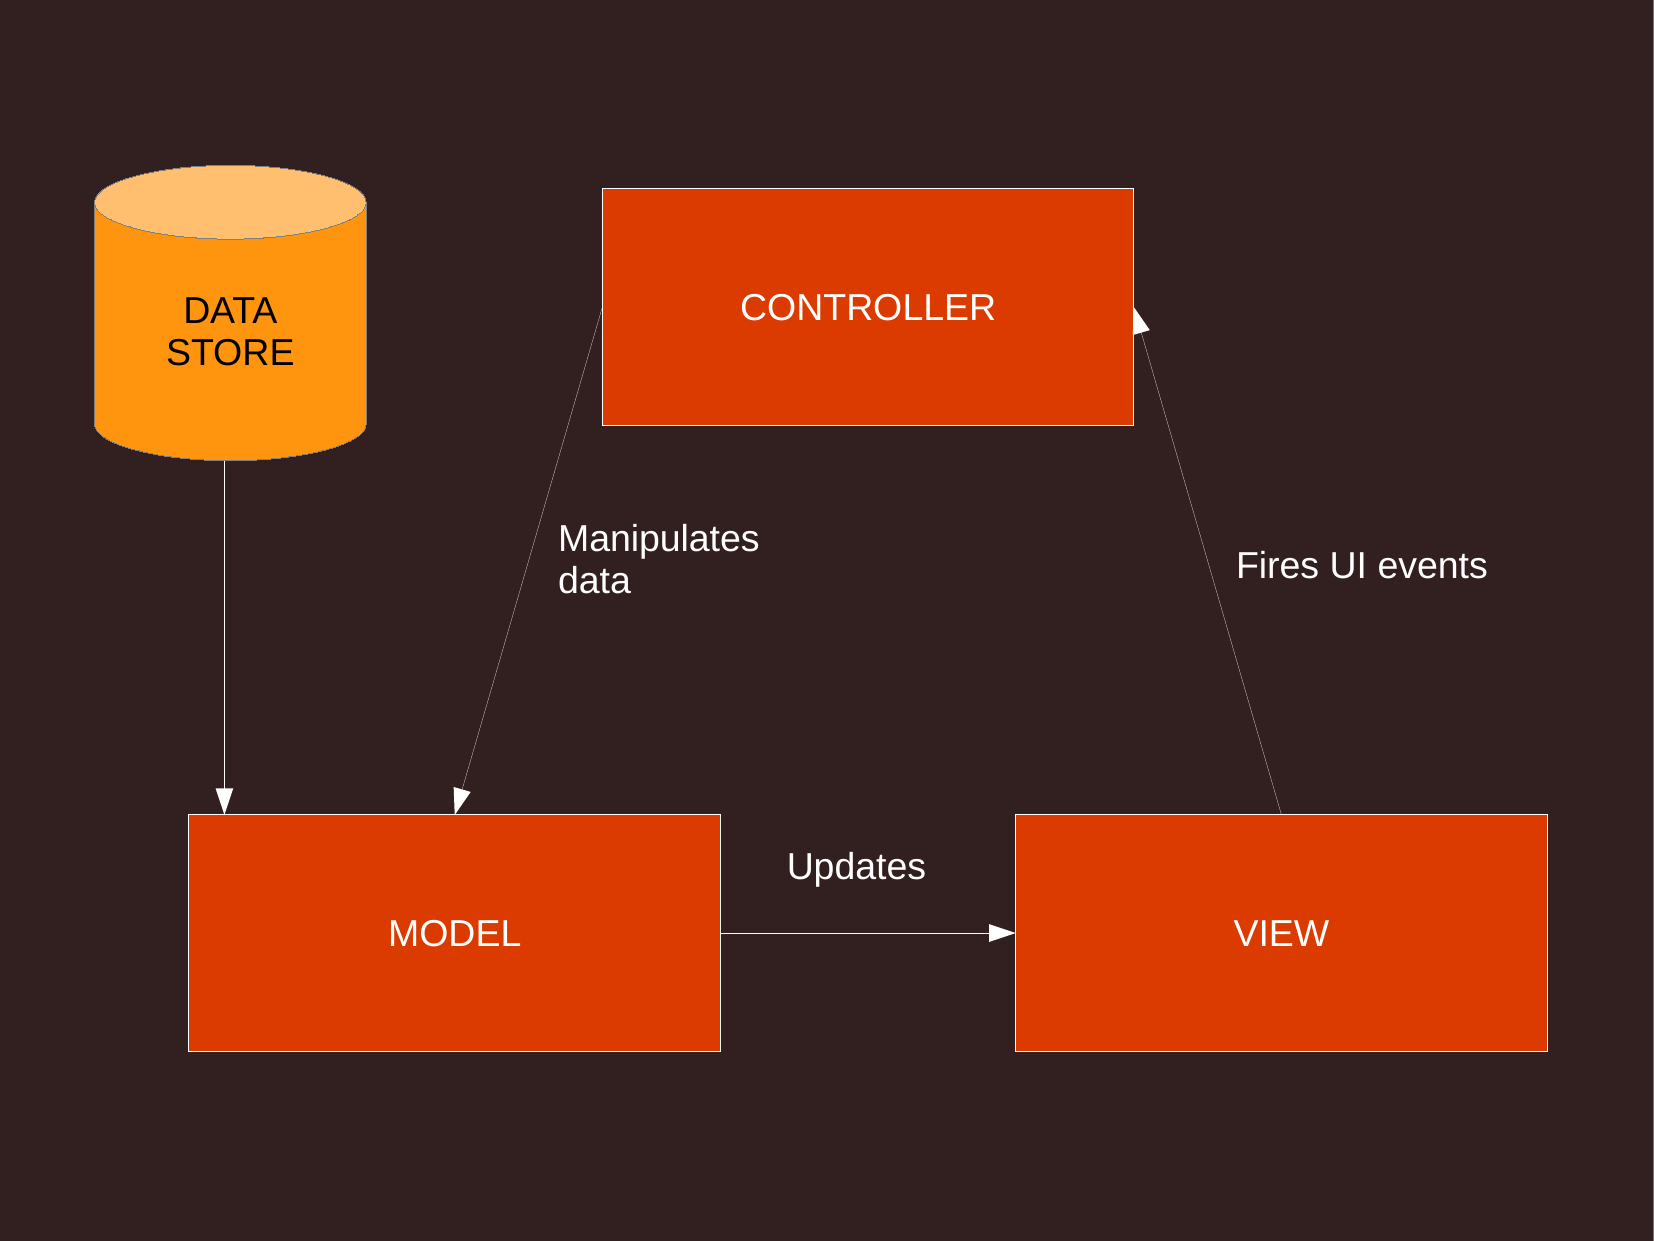

DATA
STORE
CONTROLLER
Manipulates
data
Fires UI events
MODEL
VIEW
Updates